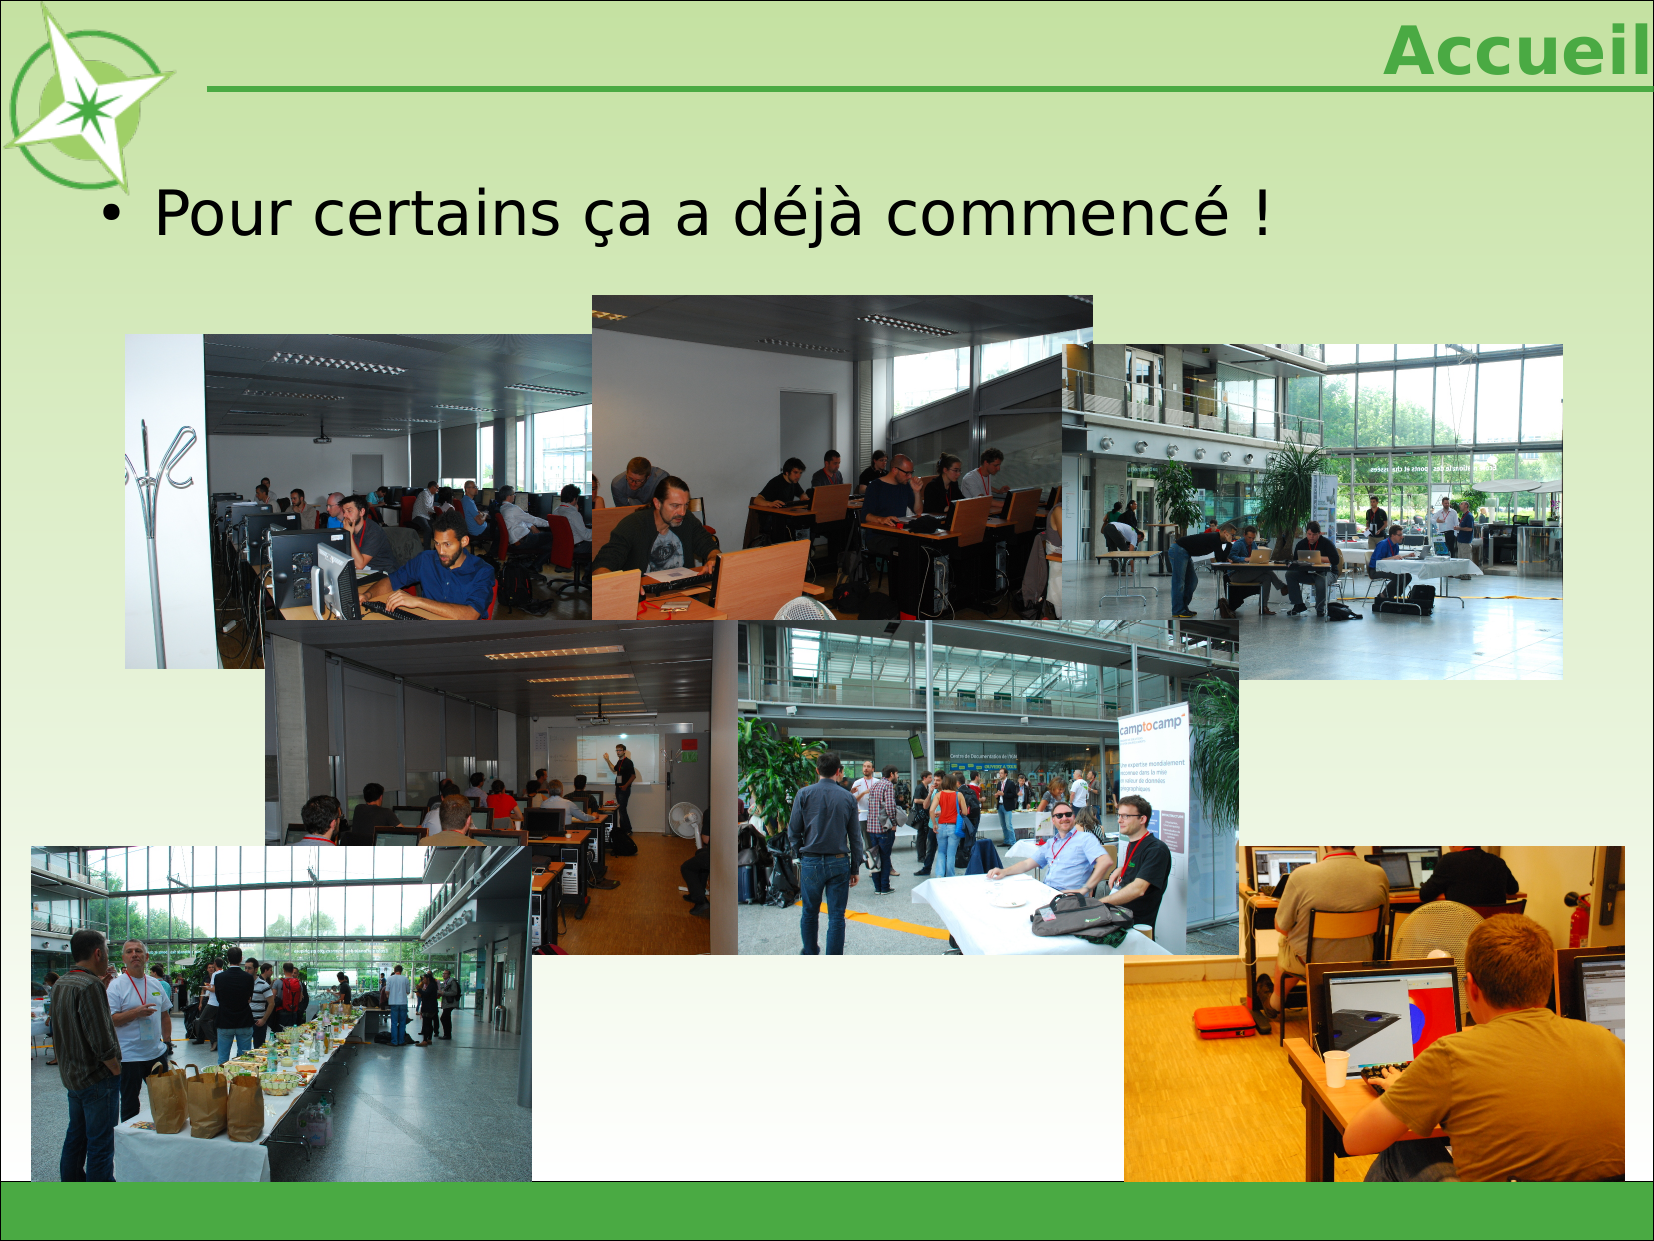

# Accueil
Pour certains ça a déjà commencé !